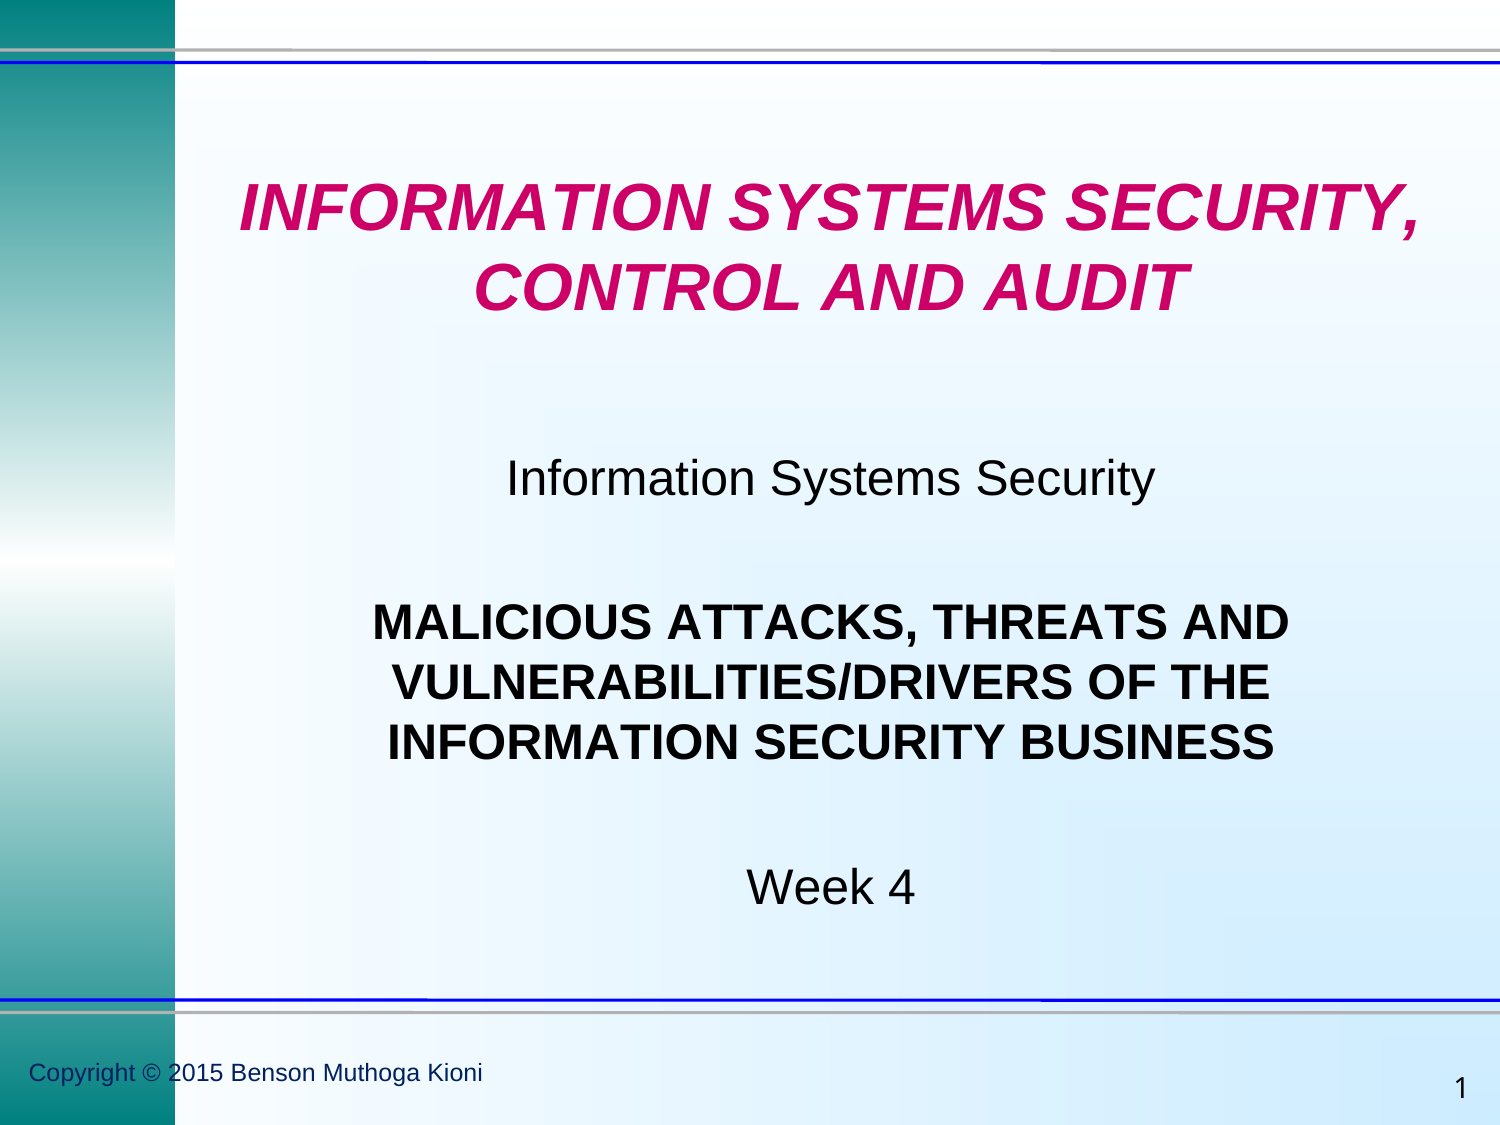

INFORMATION SYSTEMS SECURITY, CONTROL AND AUDIT
Information Systems Security
MALICIOUS ATTACKS, THREATS AND VULNERABILITIES/DRIVERS OF THE INFORMATION SECURITY BUSINESS
Week 4